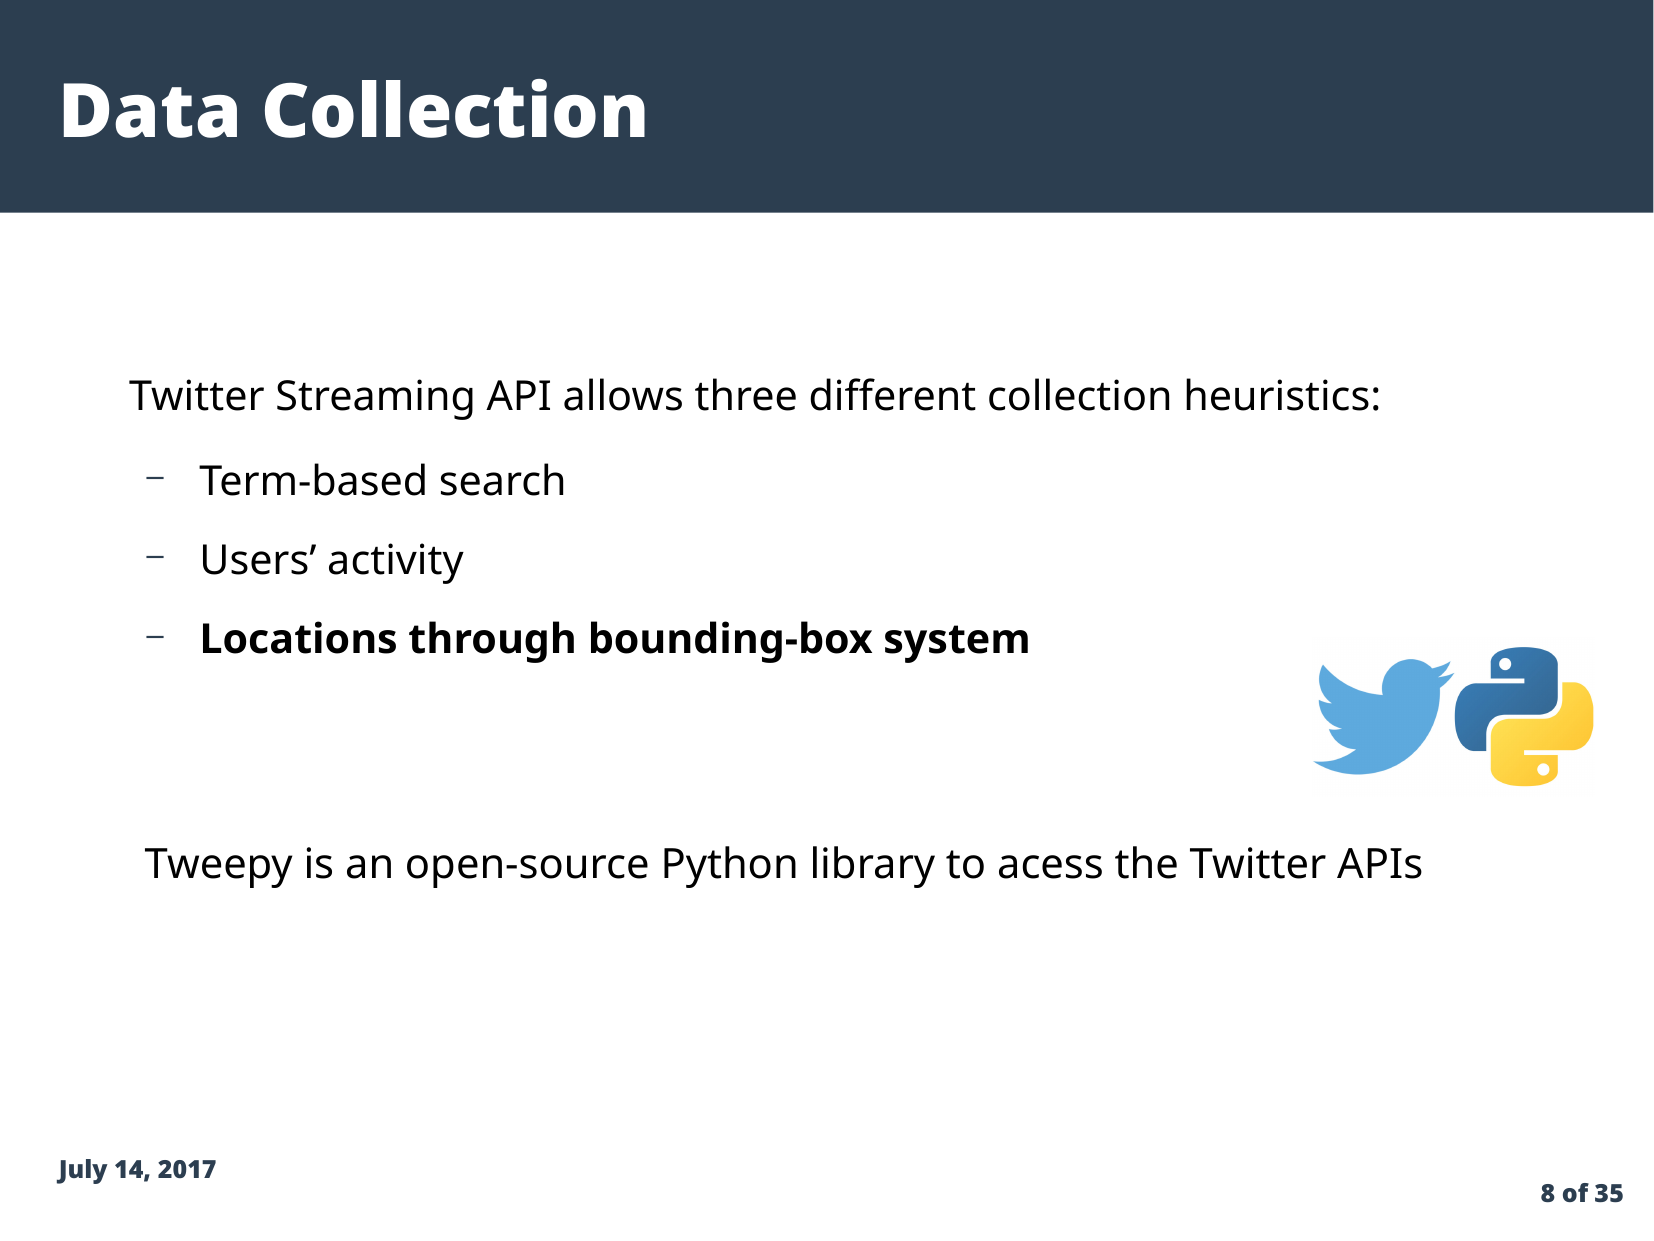

# Data Collection
Twitter Streaming API allows three different collection heuristics:
Term-based search
Users’ activity
Locations through bounding-box system
Tweepy is an open-source Python library to acess the Twitter APIs
July 14, 2017
8